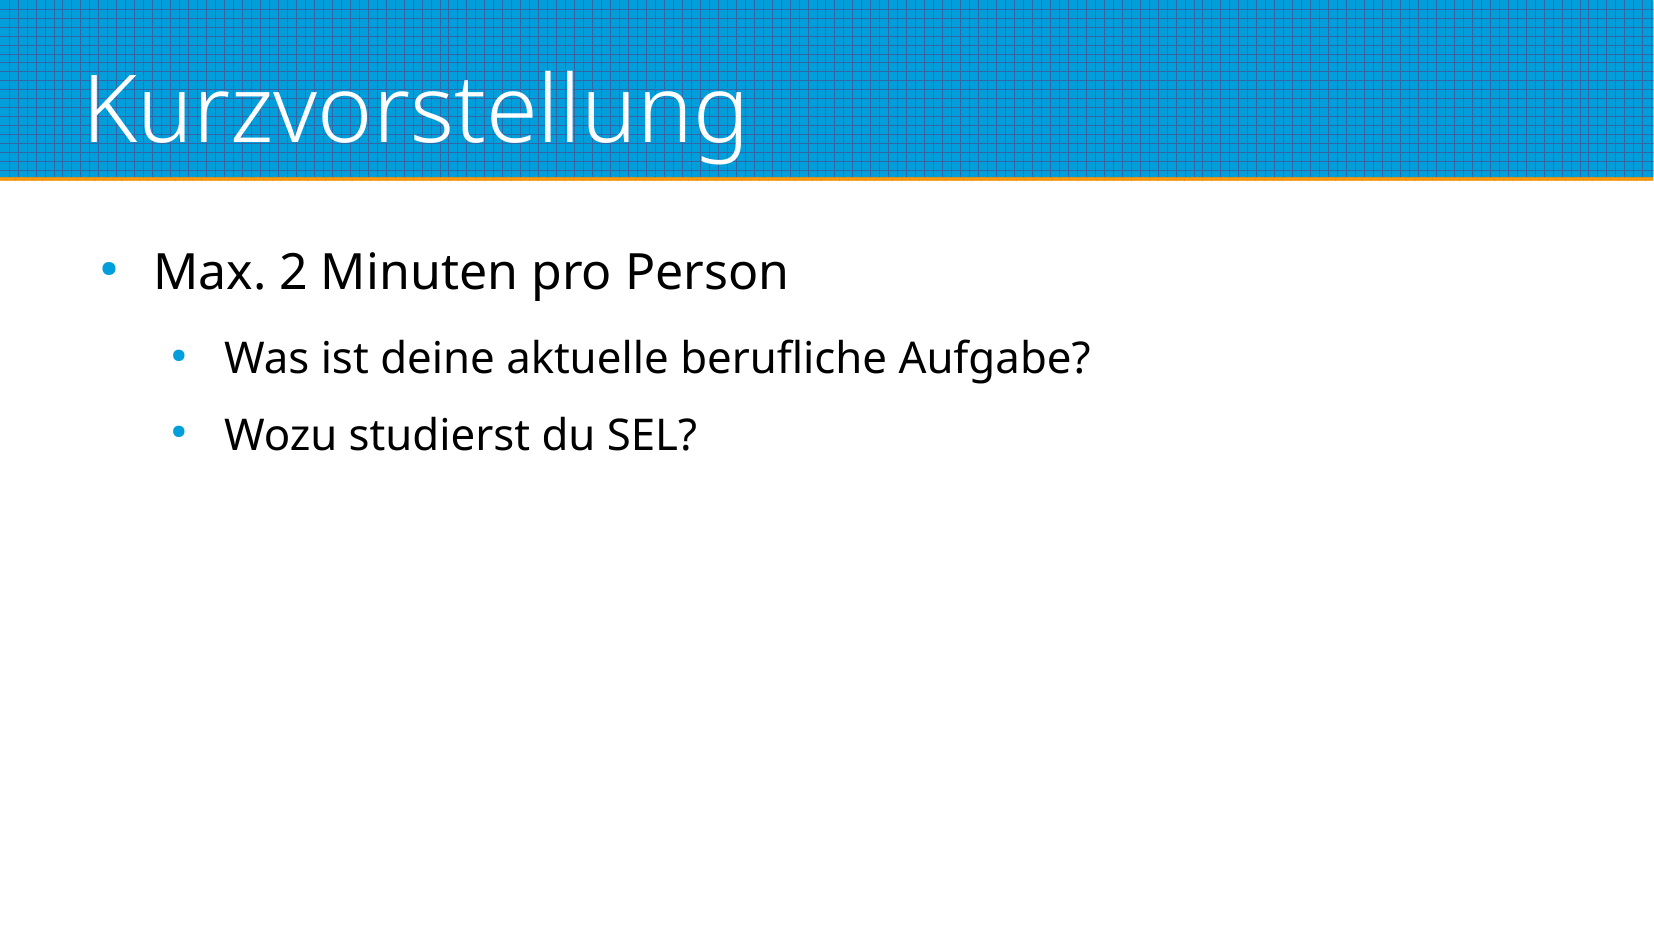

# Kurzvorstellung
Max. 2 Minuten pro Person
Was ist deine aktuelle berufliche Aufgabe?
Wozu studierst du SEL?